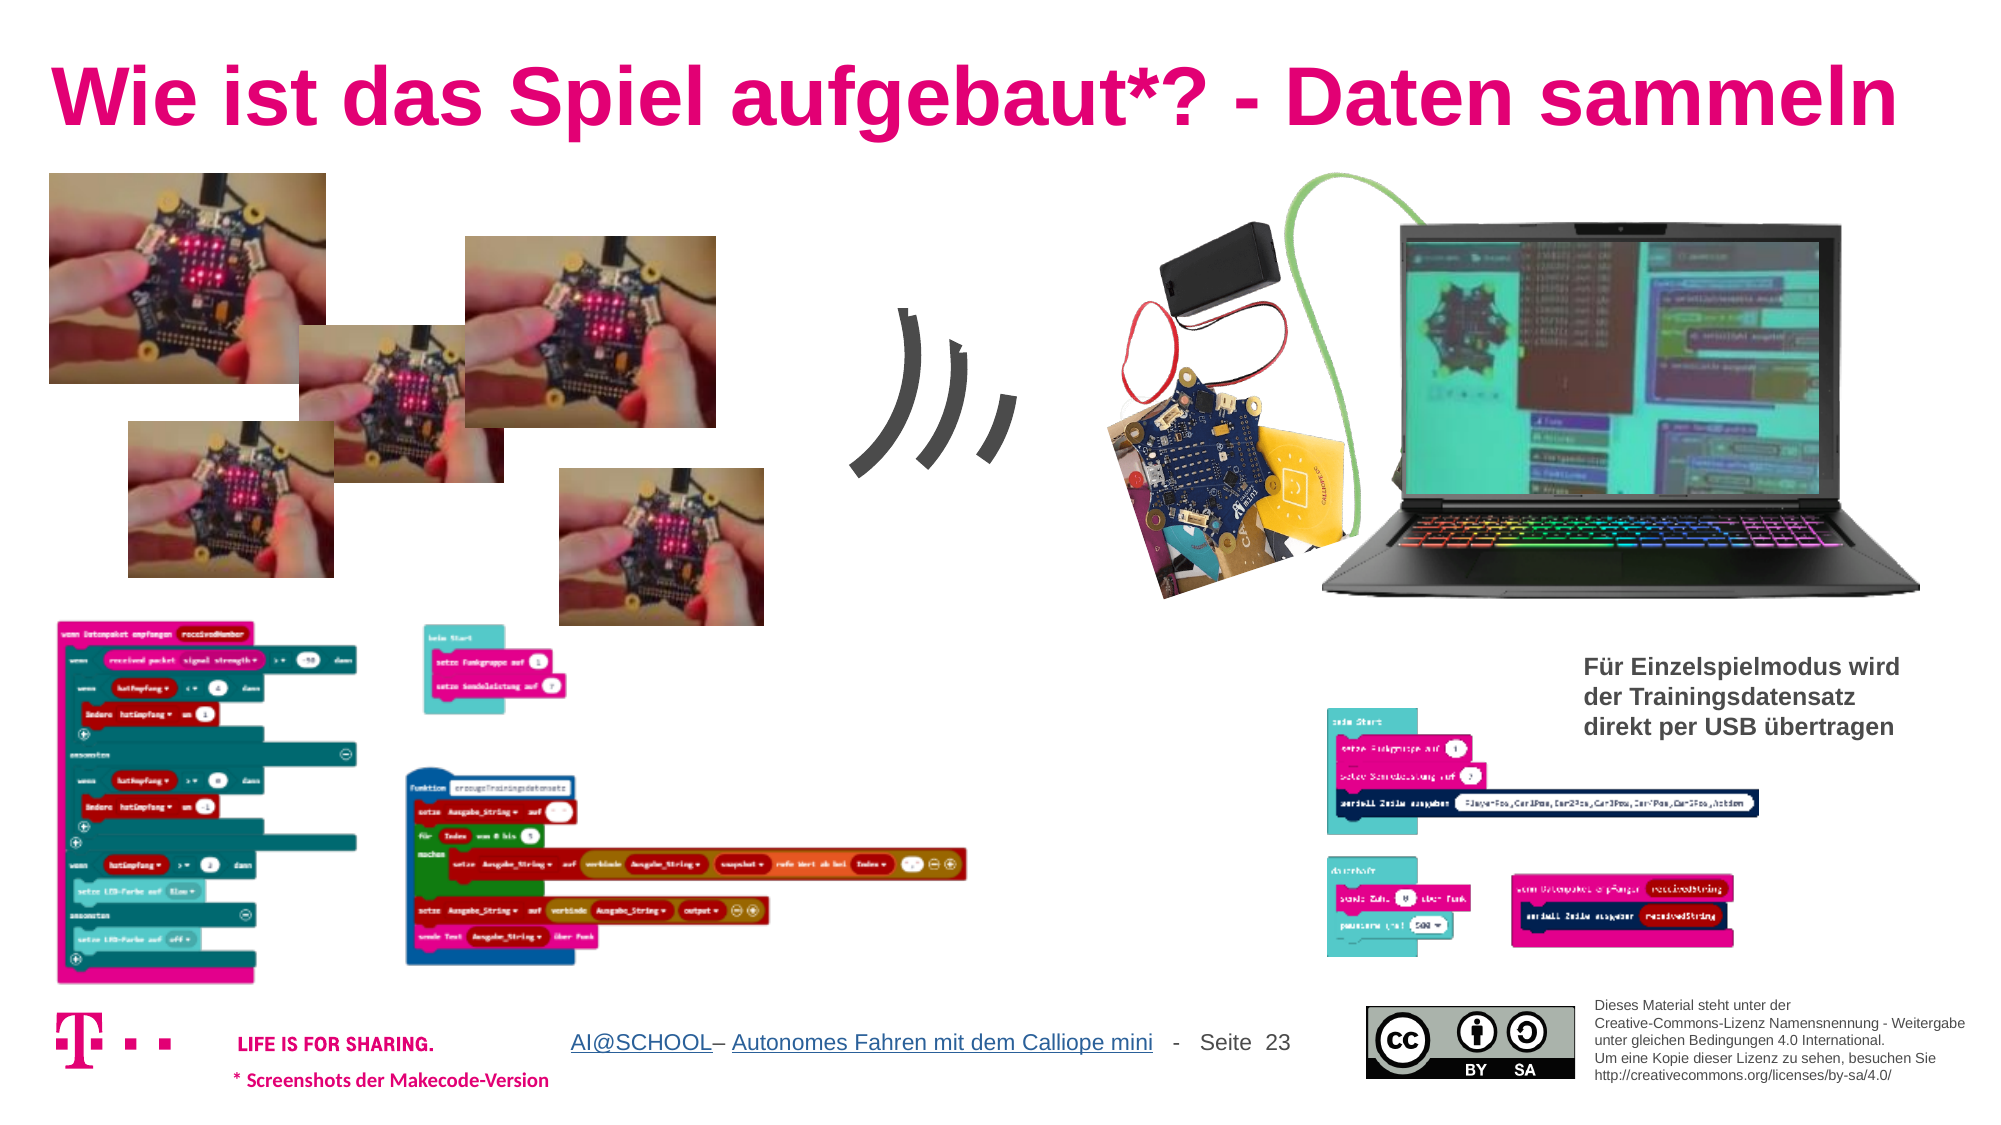

Wie ist das Spiel aufgebaut*? - Daten sammeln
Für Einzelspielmodus wird der Trainingsdatensatz
direkt per USB übertragen
* Screenshots der Makecode-Version